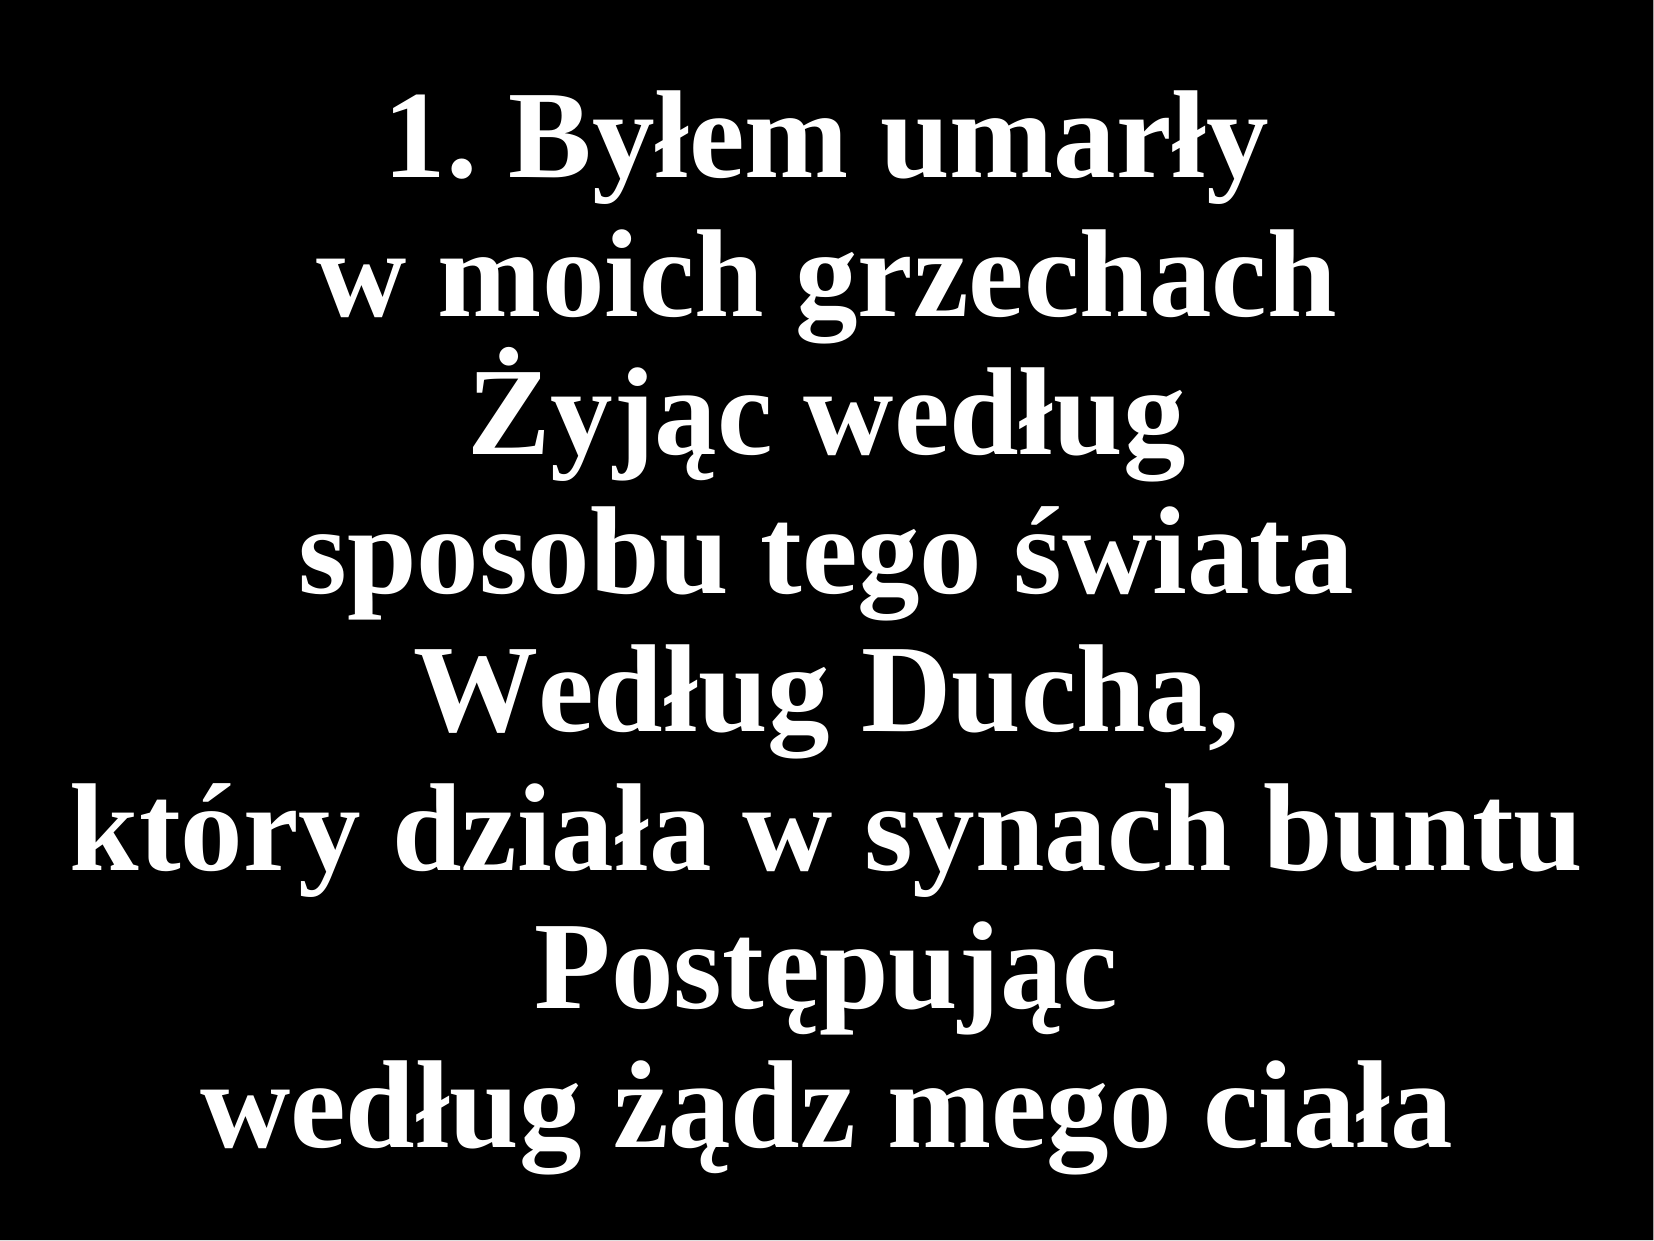

# 1. Byłem umarły w moich grzechach Żyjąc według sposobu tego świata Według Ducha, który działa w synach buntu Postępując według żądz mego ciała